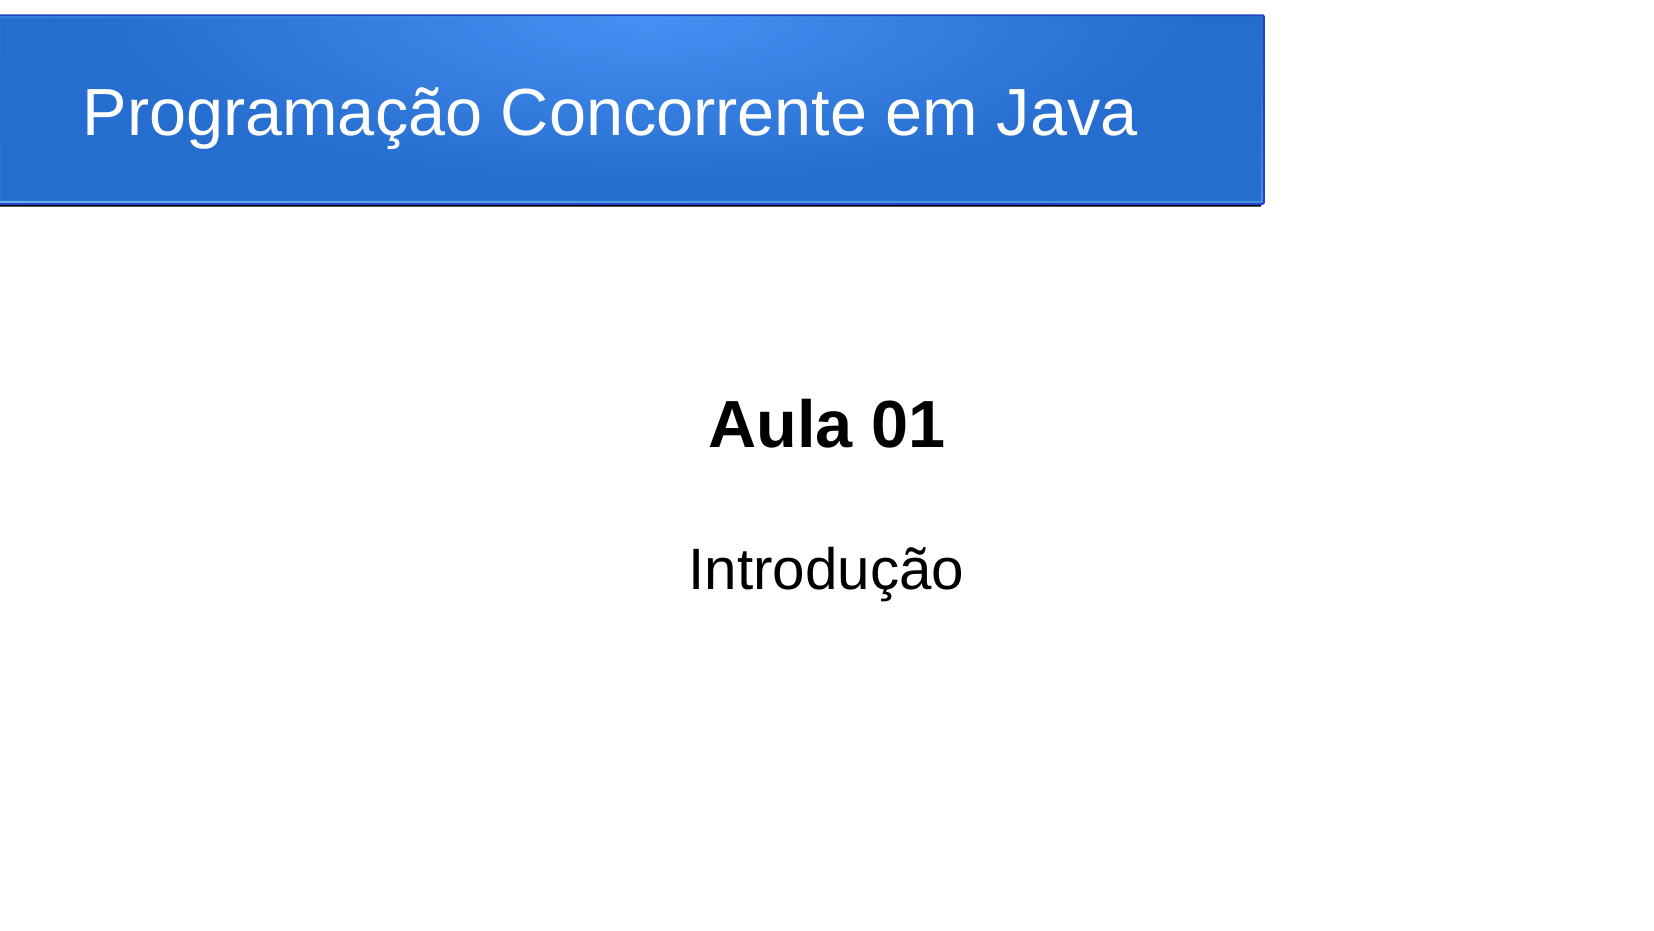

# Programação Concorrente em Java
Aula 01
Introdução